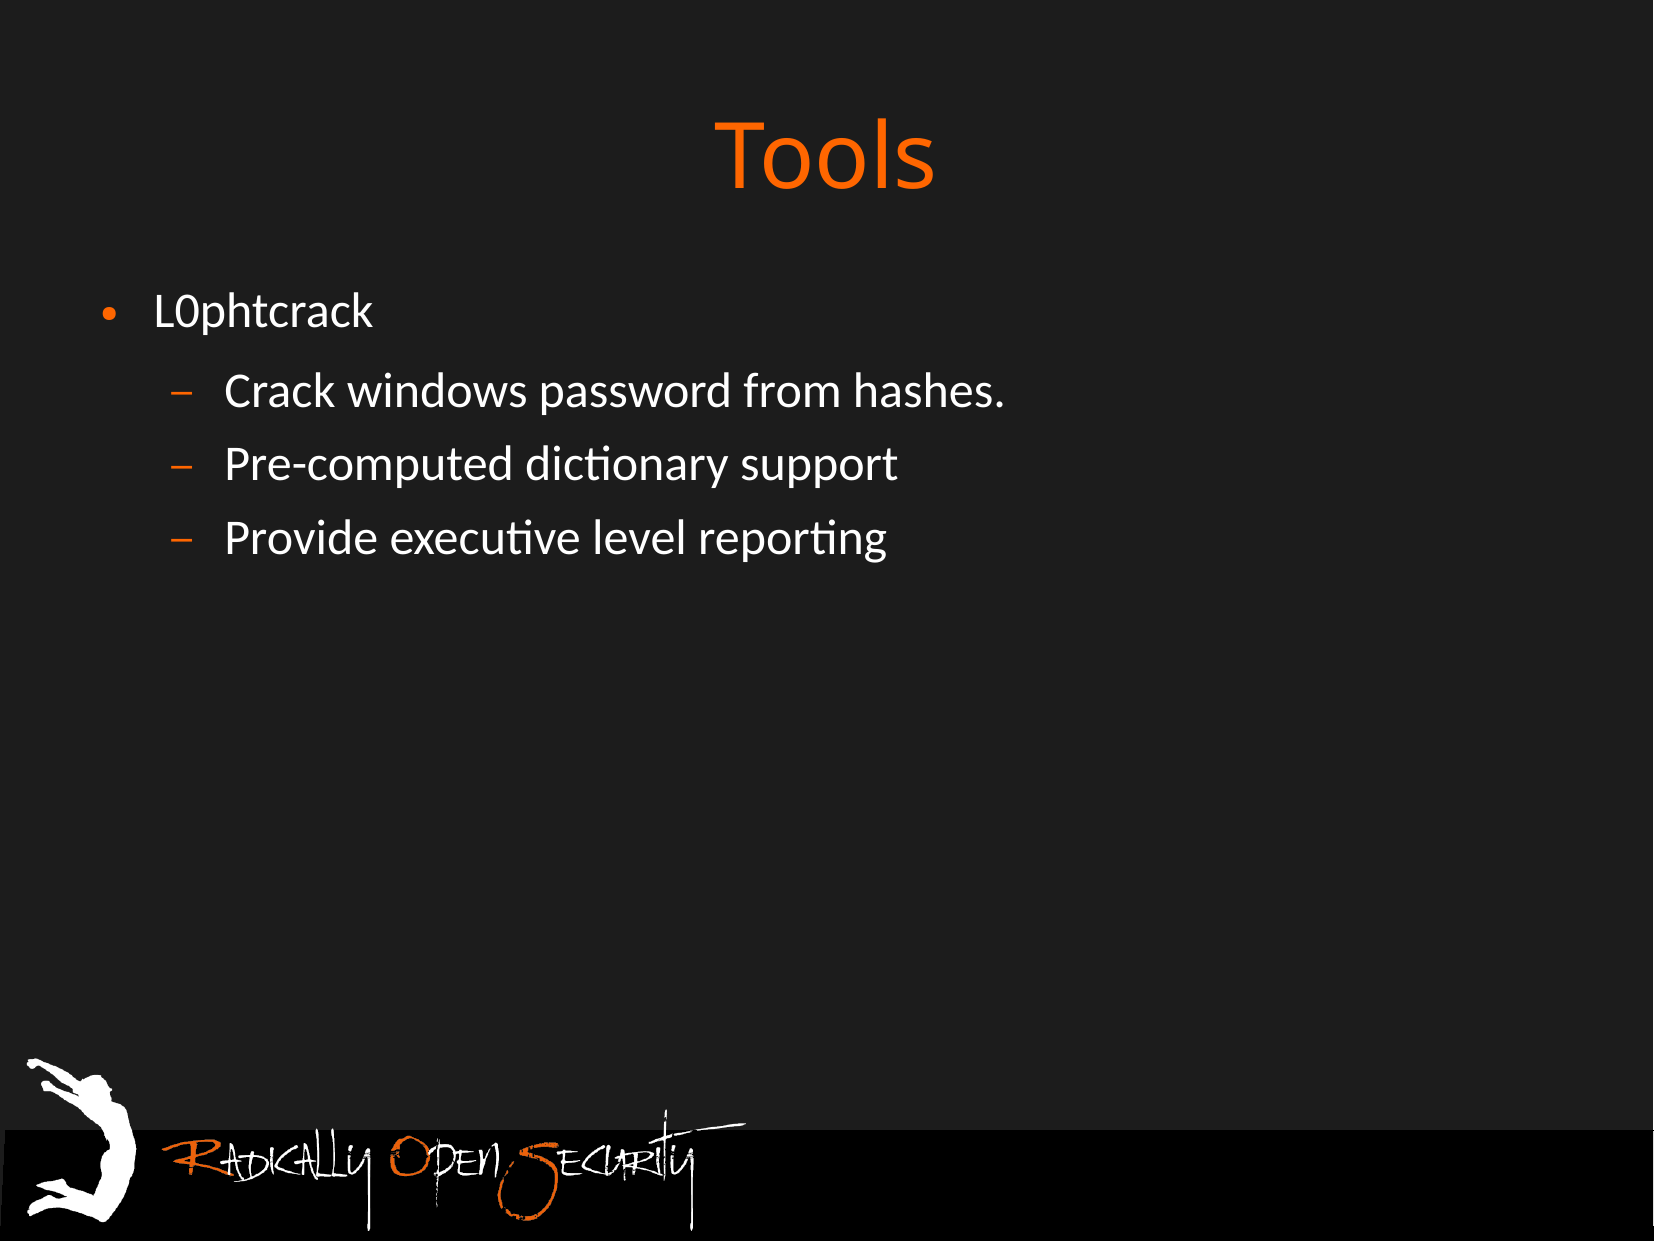

# Tools
L0phtcrack
Crack windows password from hashes.
Pre-computed dictionary support
Provide executive level reporting